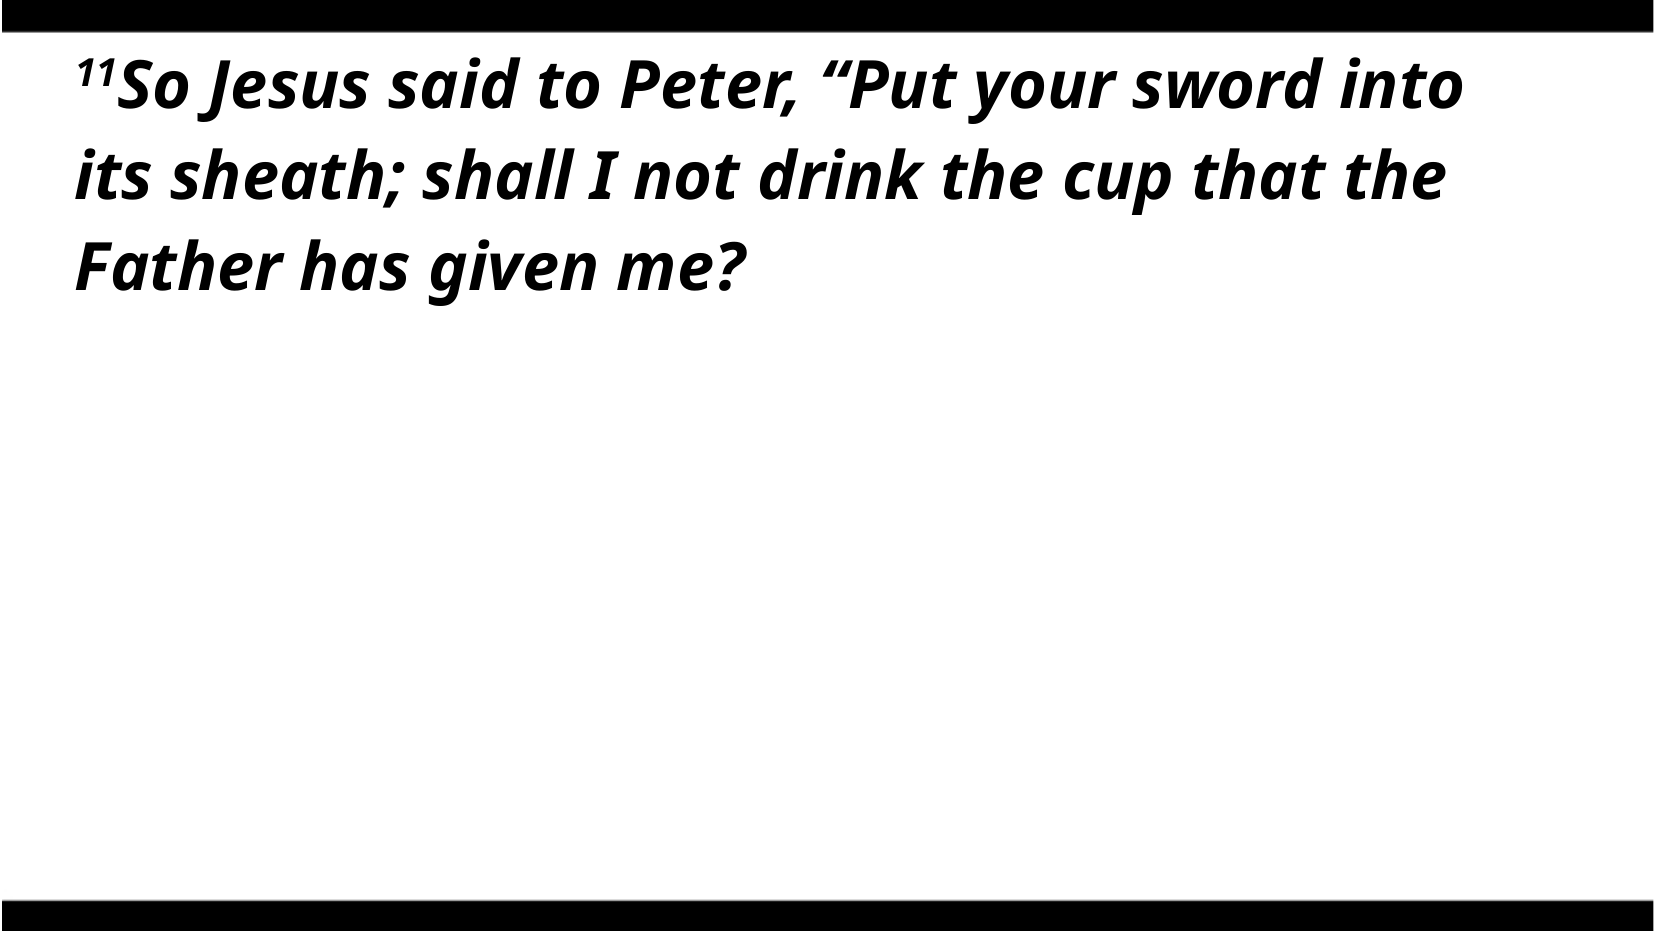

11So Jesus said to Peter, “Put your sword into its sheath; shall I not drink the cup that the Father has given me?